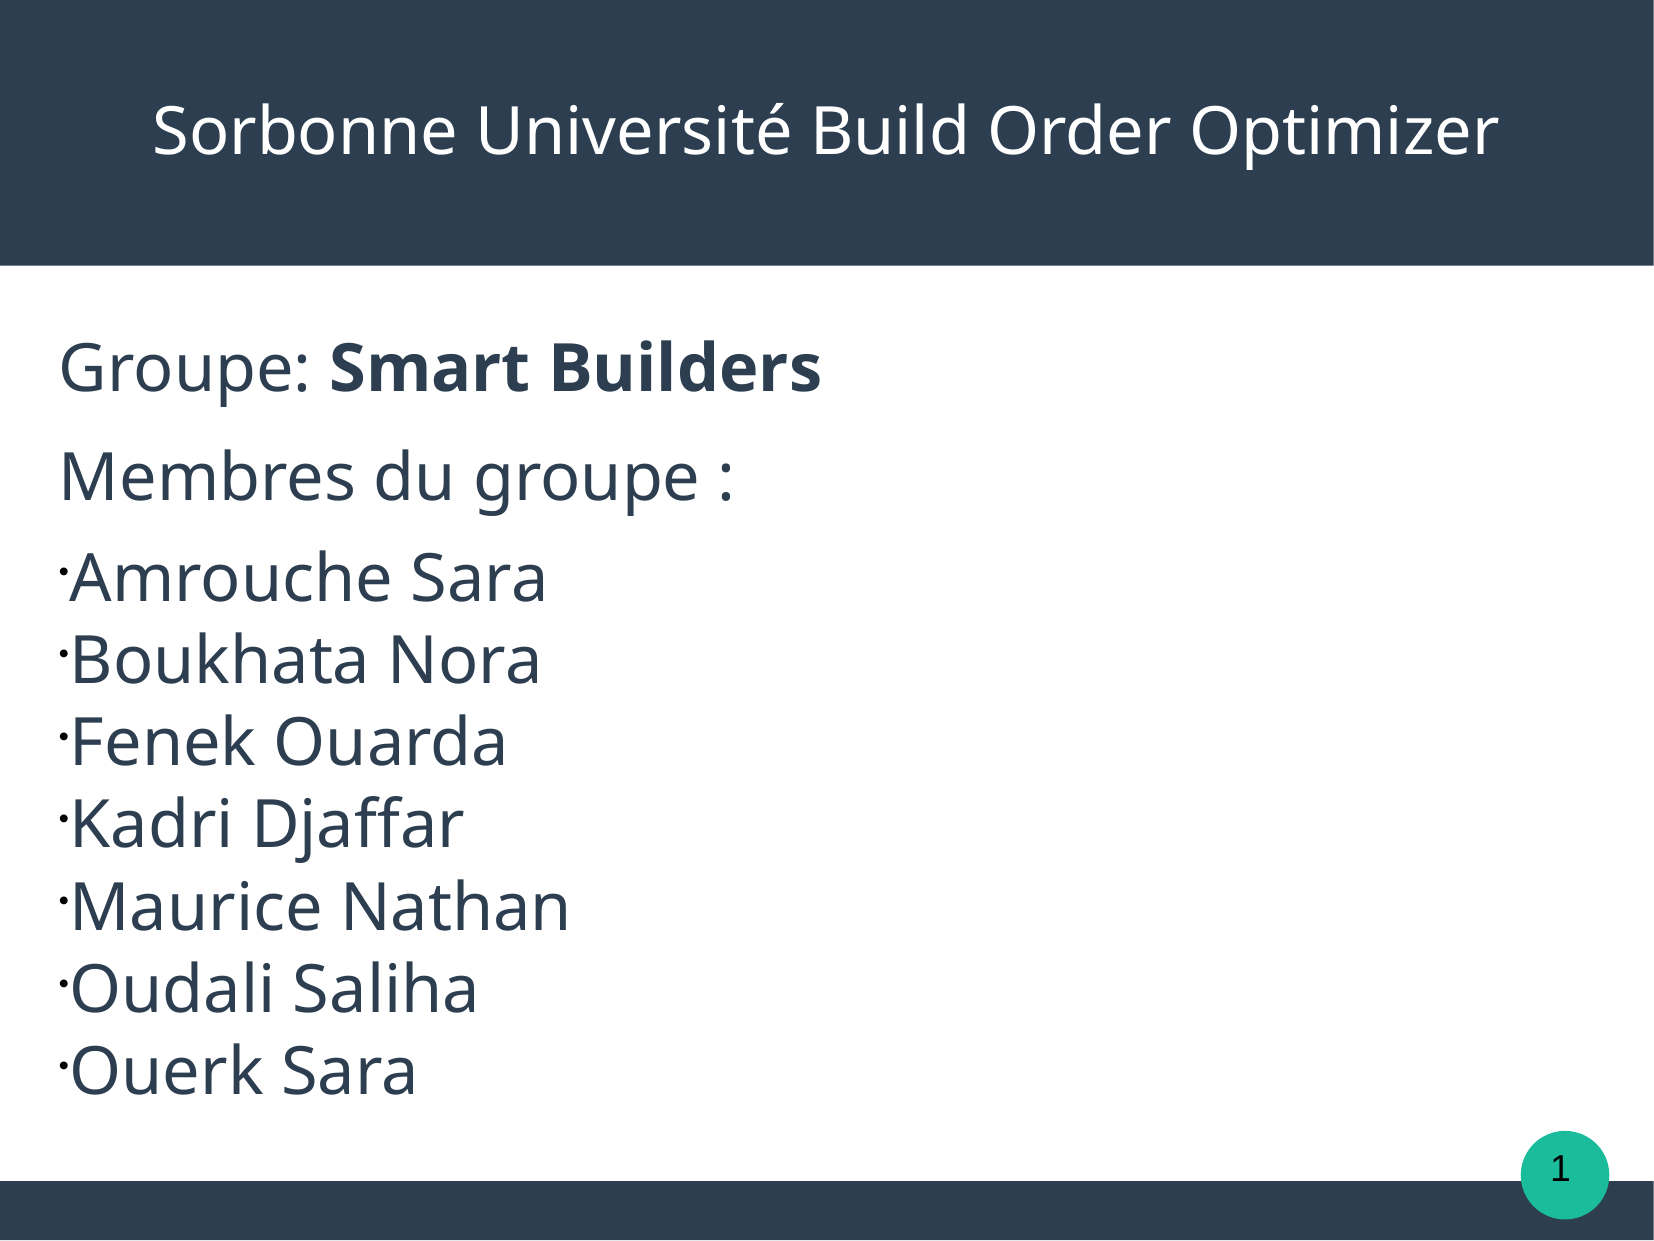

# Sorbonne Université Build Order Optimizer
Groupe: Smart Builders
Membres du groupe :
Amrouche Sara
Boukhata Nora
Fenek Ouarda
Kadri Djaffar
Maurice Nathan
Oudali Saliha
Ouerk Sara
1